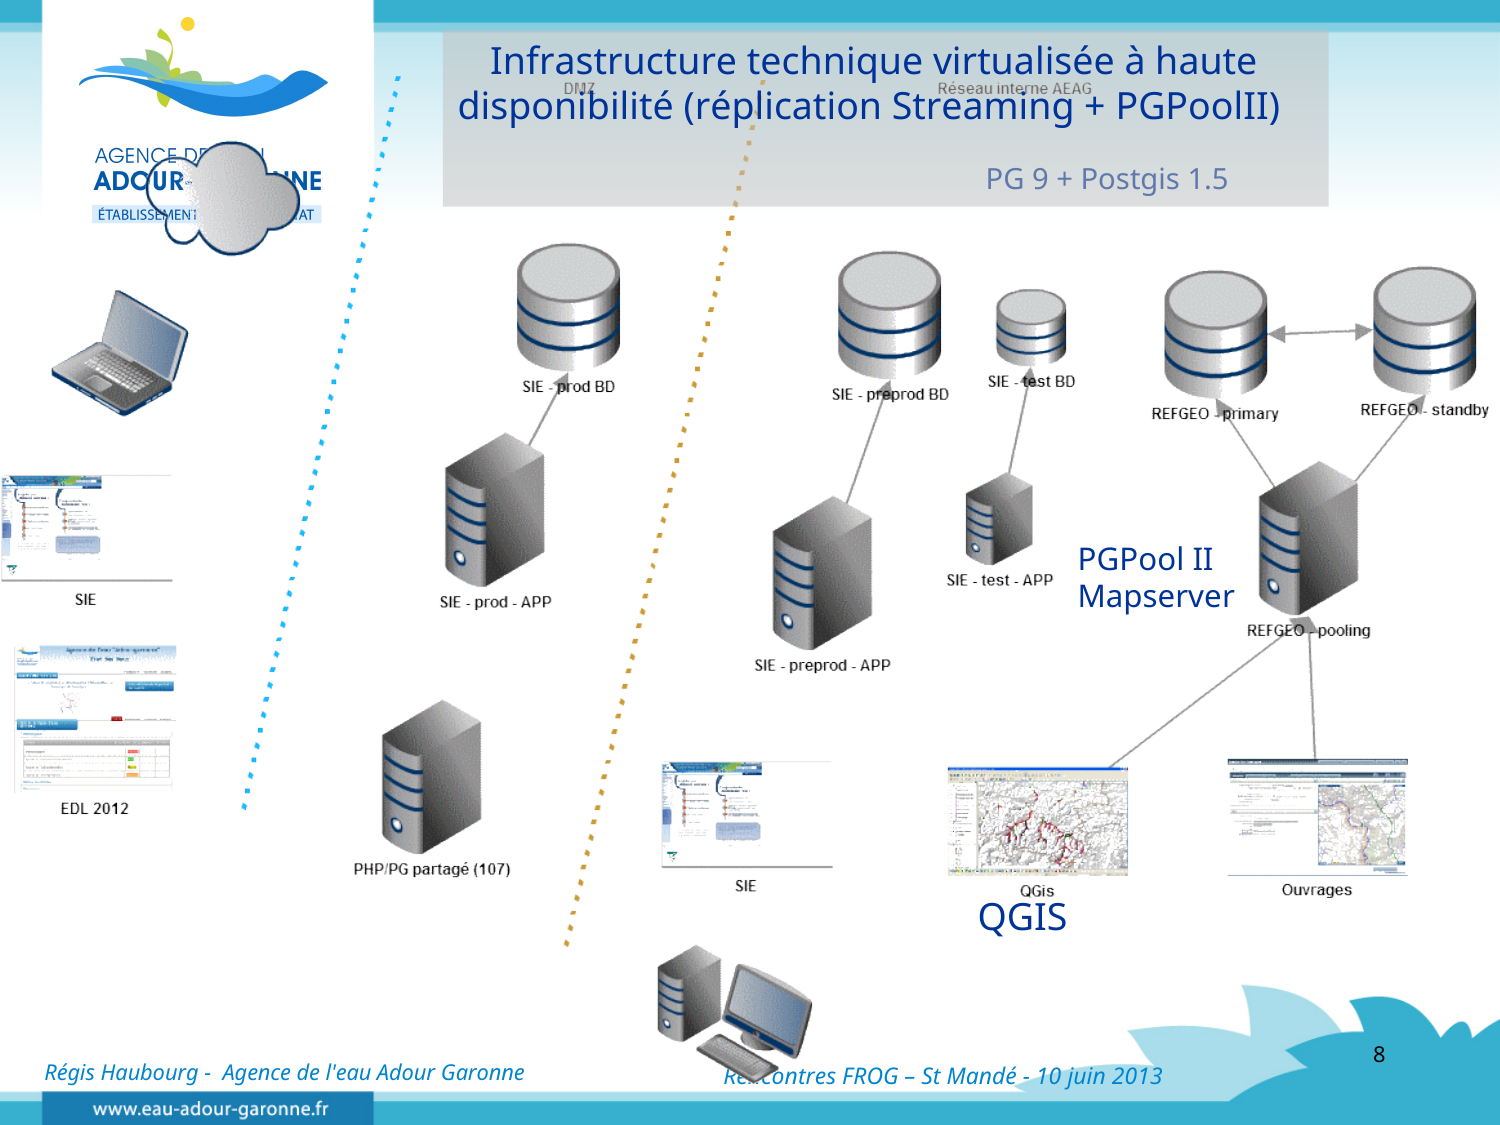

Infrastructure technique virtualisée à haute disponibilité (réplication Streaming + PGPoolII)
PG 9 + Postgis 1.5
PGPool II
Mapserver
QGIS
8
Régis Haubourg - Agence de l'eau Adour Garonne